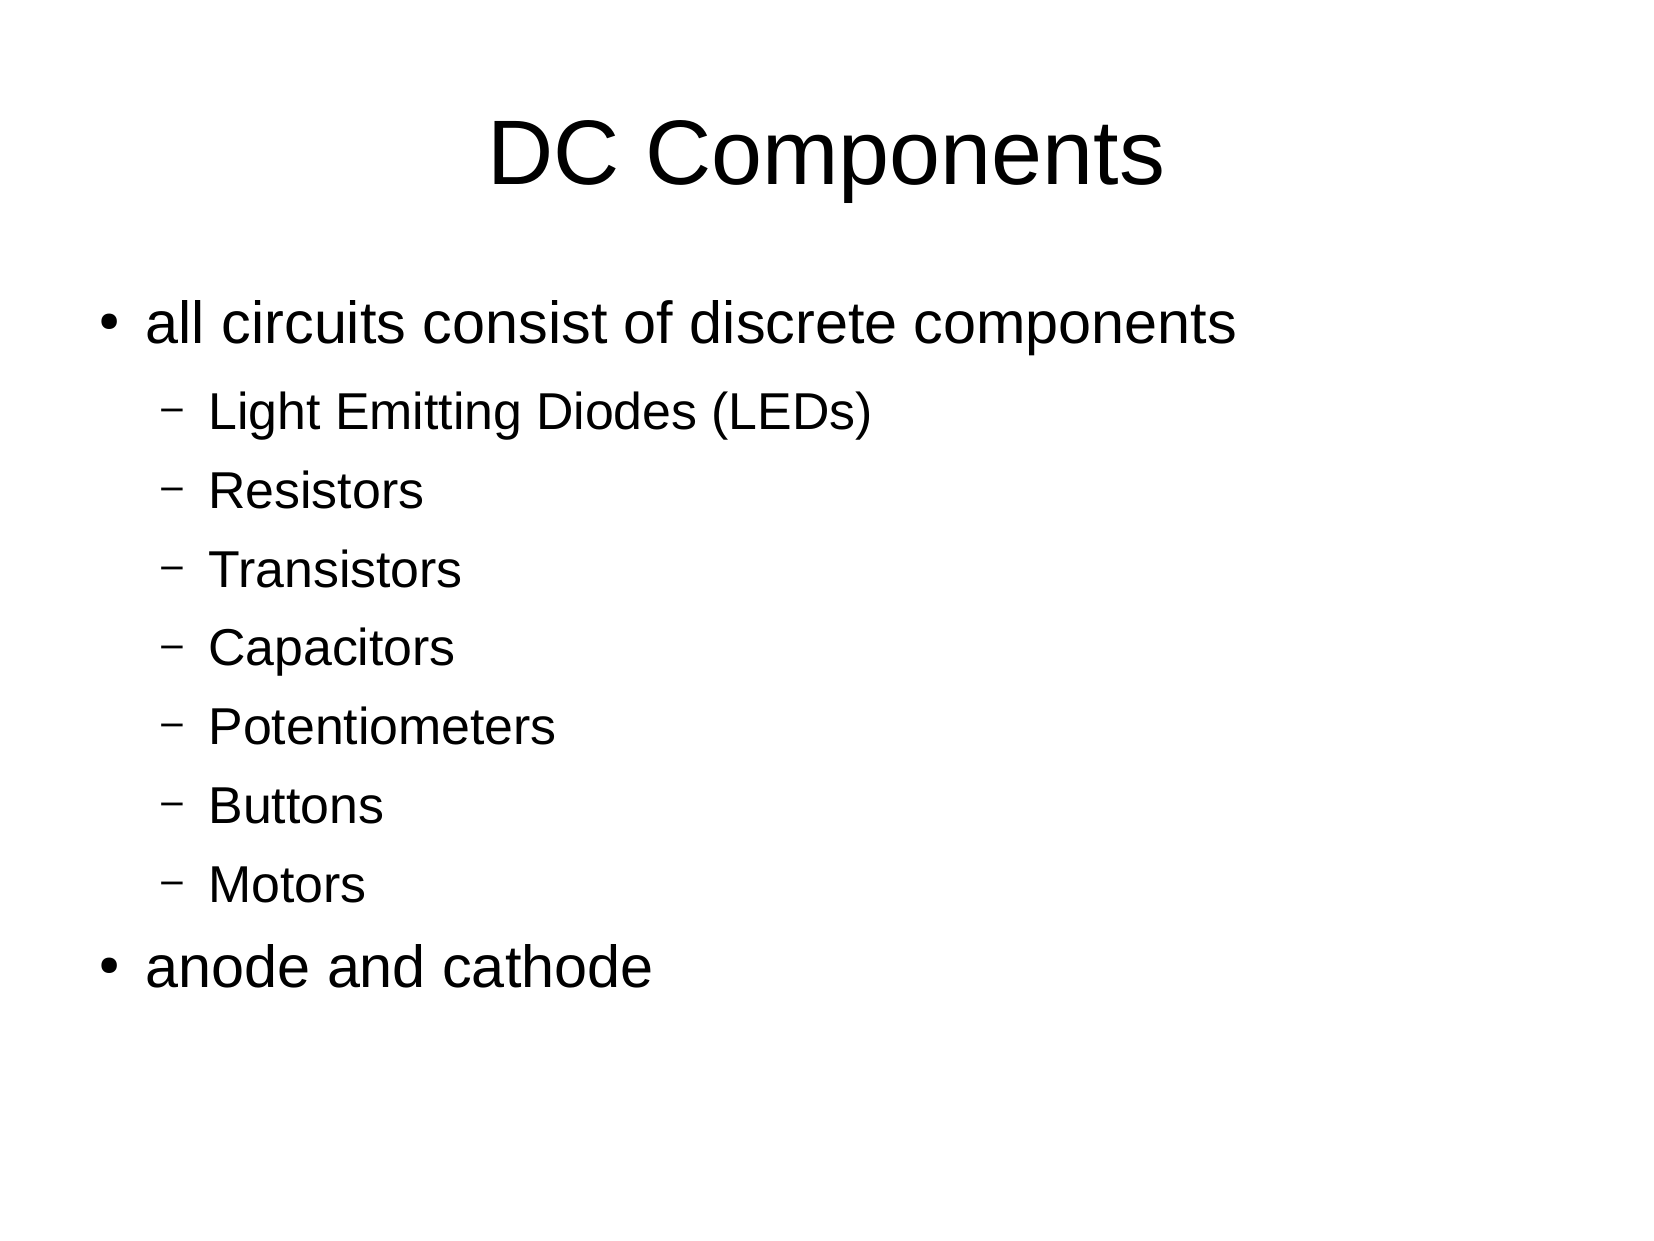

# DC Components
all circuits consist of discrete components
Light Emitting Diodes (LEDs)
Resistors
Transistors
Capacitors
Potentiometers
Buttons
Motors
anode and cathode